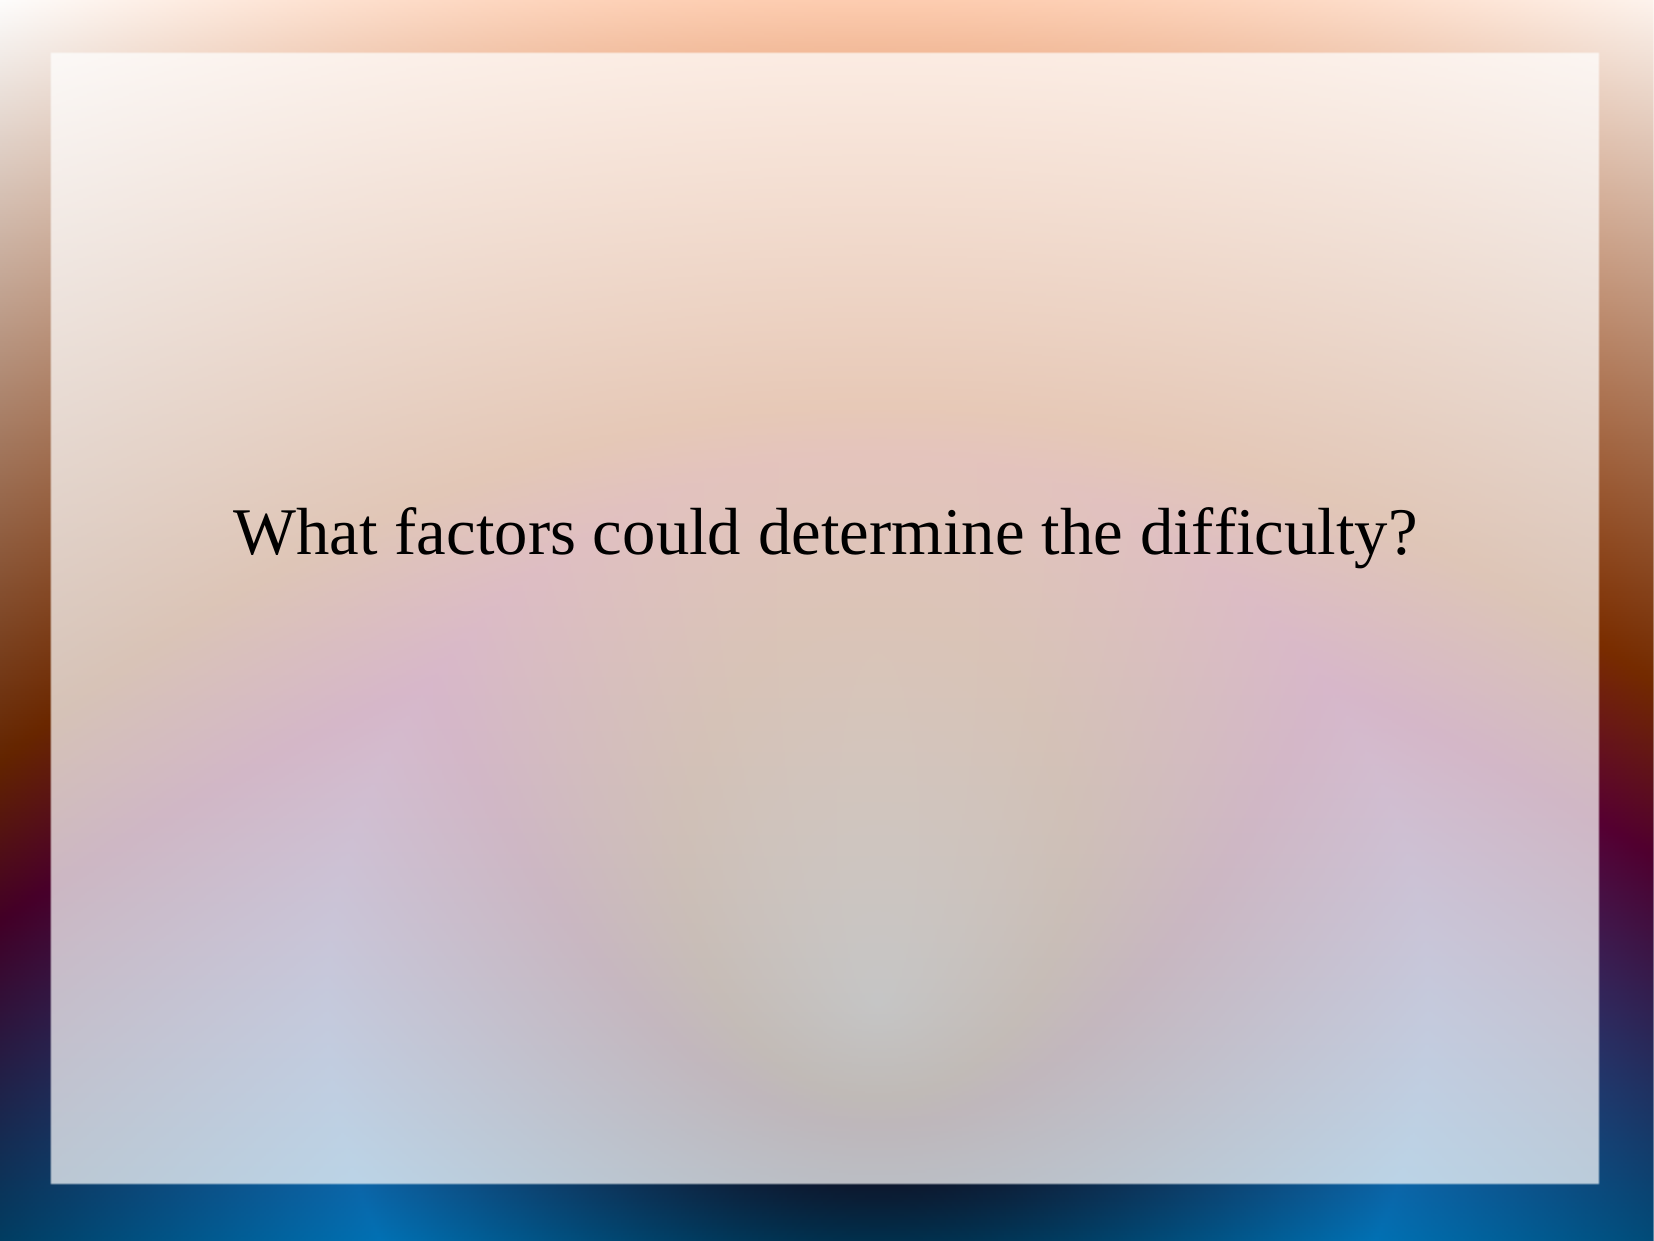

# What factors could determine the difficulty?